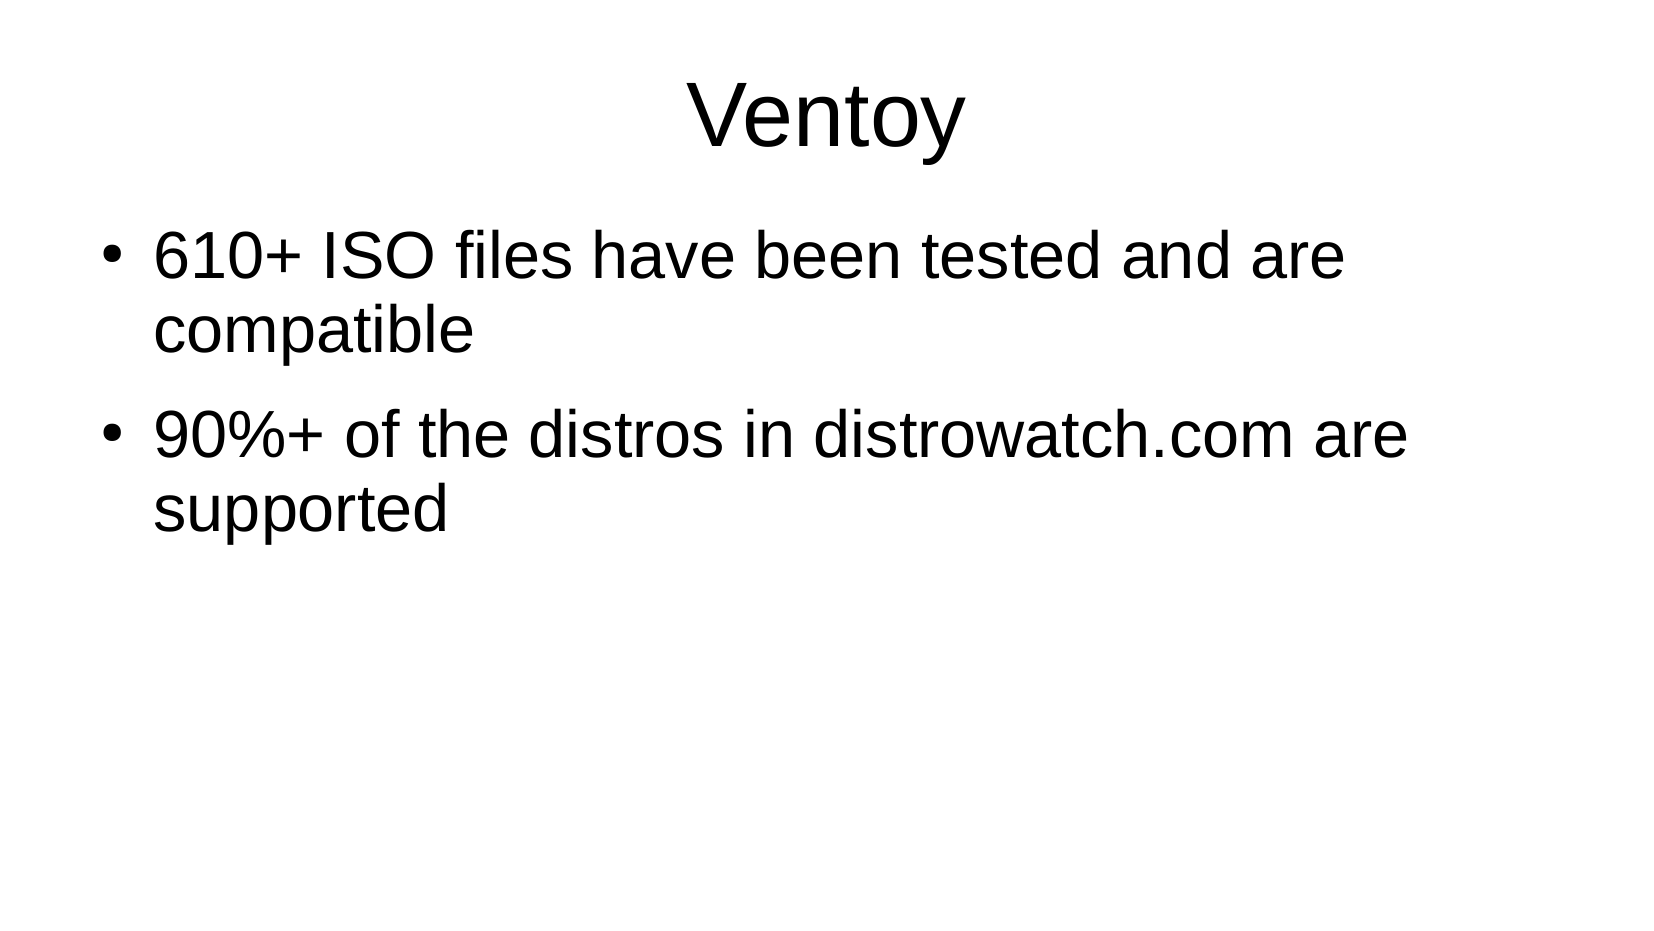

# Ventoy
610+ ISO files have been tested and are compatible
90%+ of the distros in distrowatch.com are supported